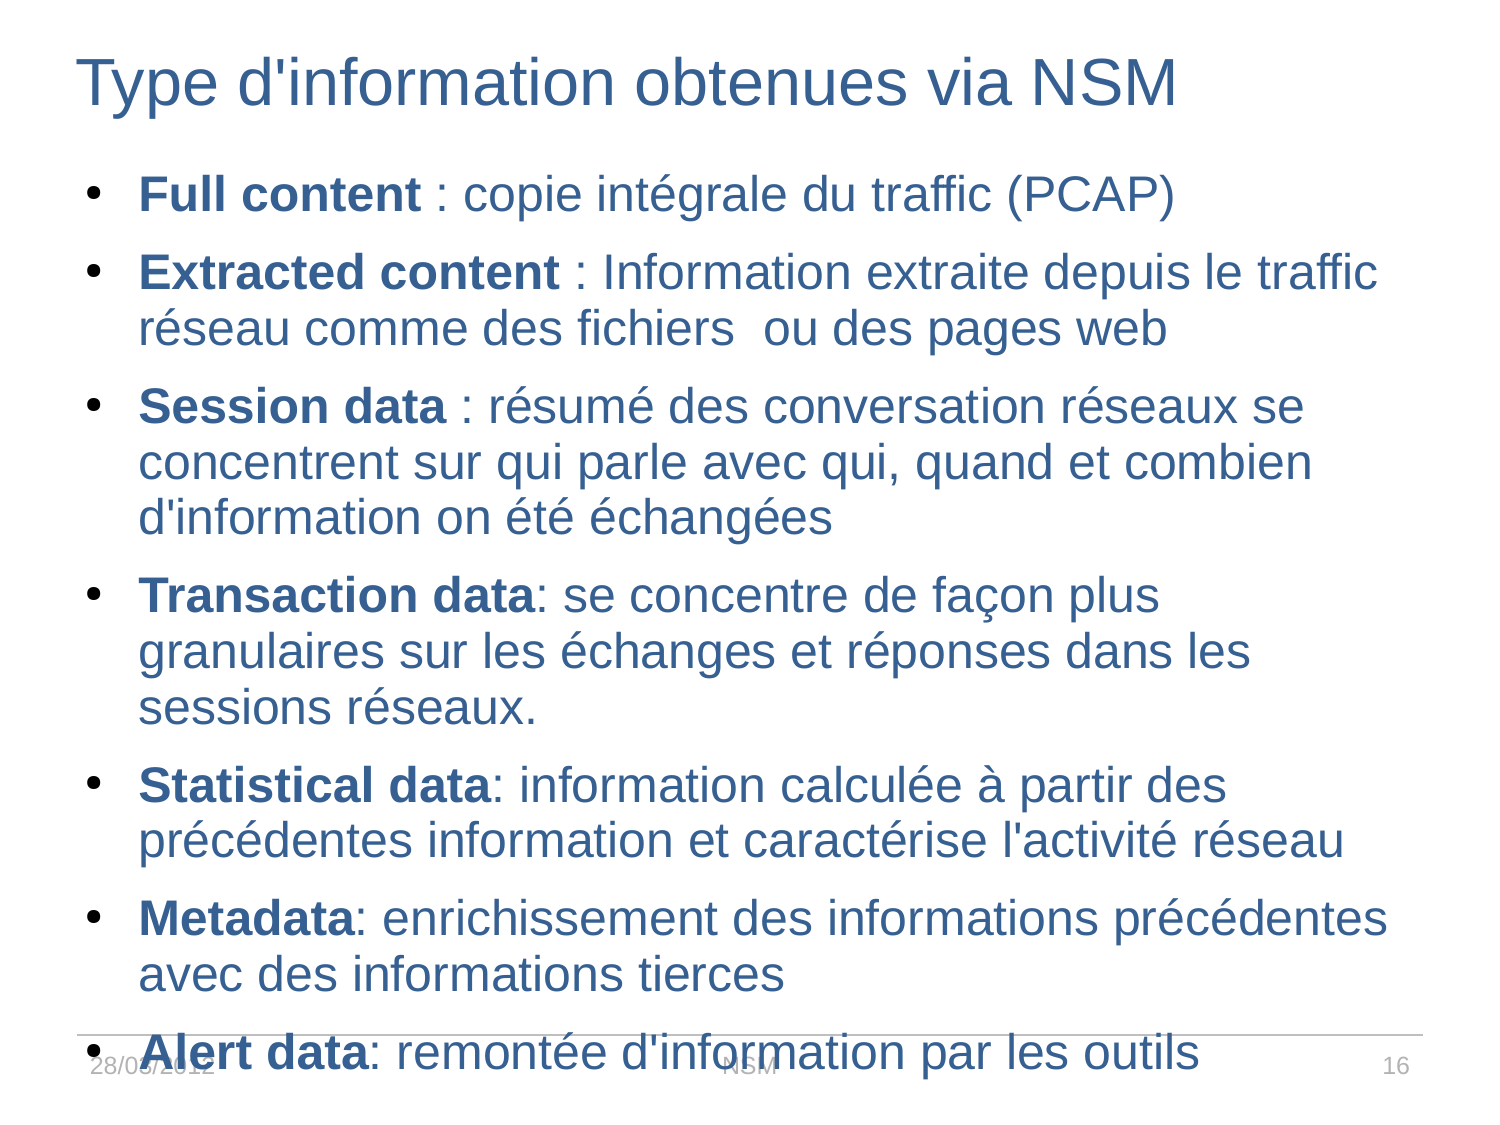

# Type d'information obtenues via NSM
Full content : copie intégrale du traffic (PCAP)
Extracted content : Information extraite depuis le traffic réseau comme des fichiers ou des pages web
Session data : résumé des conversation réseaux se concentrent sur qui parle avec qui, quand et combien d'information on été échangées
Transaction data: se concentre de façon plus granulaires sur les échanges et réponses dans les sessions réseaux.
Statistical data: information calculée à partir des précédentes information et caractérise l'activité réseau
Metadata: enrichissement des informations précédentes avec des informations tierces
Alert data: remontée d'information par les outils
Date
Your footer here
16